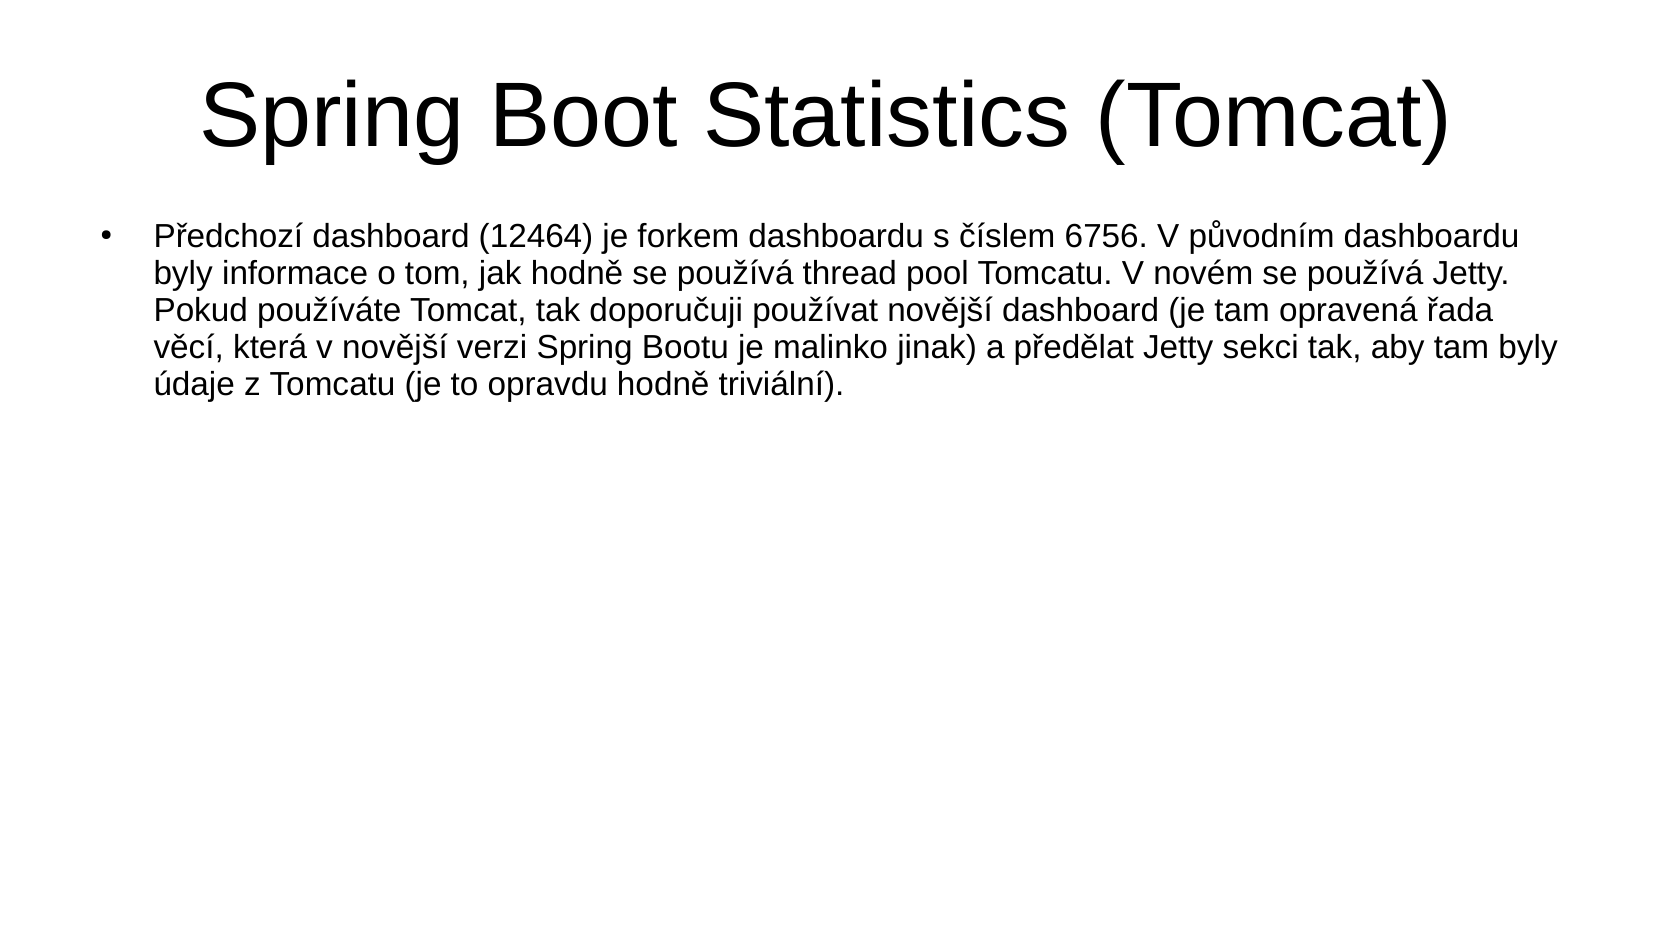

# Spring Boot Statistics (Tomcat)
Předchozí dashboard (12464) je forkem dashboardu s číslem 6756. V původním dashboardu byly informace o tom, jak hodně se používá thread pool Tomcatu. V novém se používá Jetty. Pokud používáte Tomcat, tak doporučuji používat novější dashboard (je tam opravená řada věcí, která v novější verzi Spring Bootu je malinko jinak) a předělat Jetty sekci tak, aby tam byly údaje z Tomcatu (je to opravdu hodně triviální).